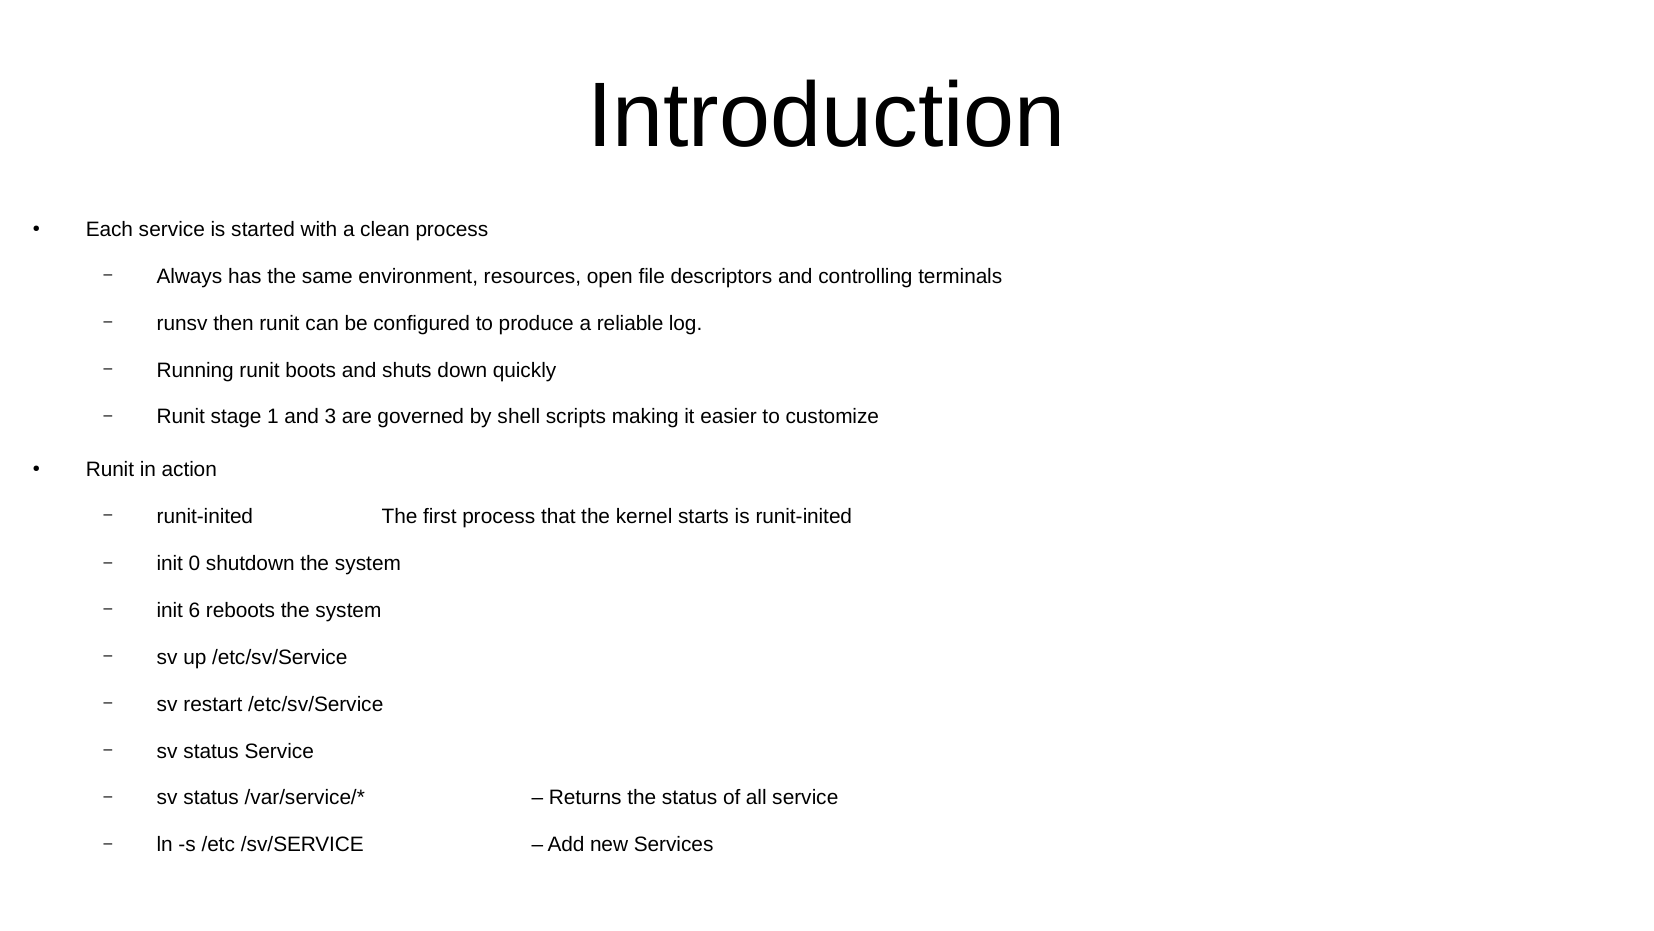

# Introduction
Each service is started with a clean process
Always has the same environment, resources, open file descriptors and controlling terminals
runsv then runit can be configured to produce a reliable log.
Running runit boots and shuts down quickly
Runit stage 1 and 3 are governed by shell scripts making it easier to customize
Runit in action
runit-inited 		The first process that the kernel starts is runit-inited
init 0 shutdown the system
init 6 reboots the system
sv up /etc/sv/Service
sv restart /etc/sv/Service
sv status Service
sv status /var/service/*			– Returns the status of all service
ln -s /etc /sv/SERVICE 			– Add new Services